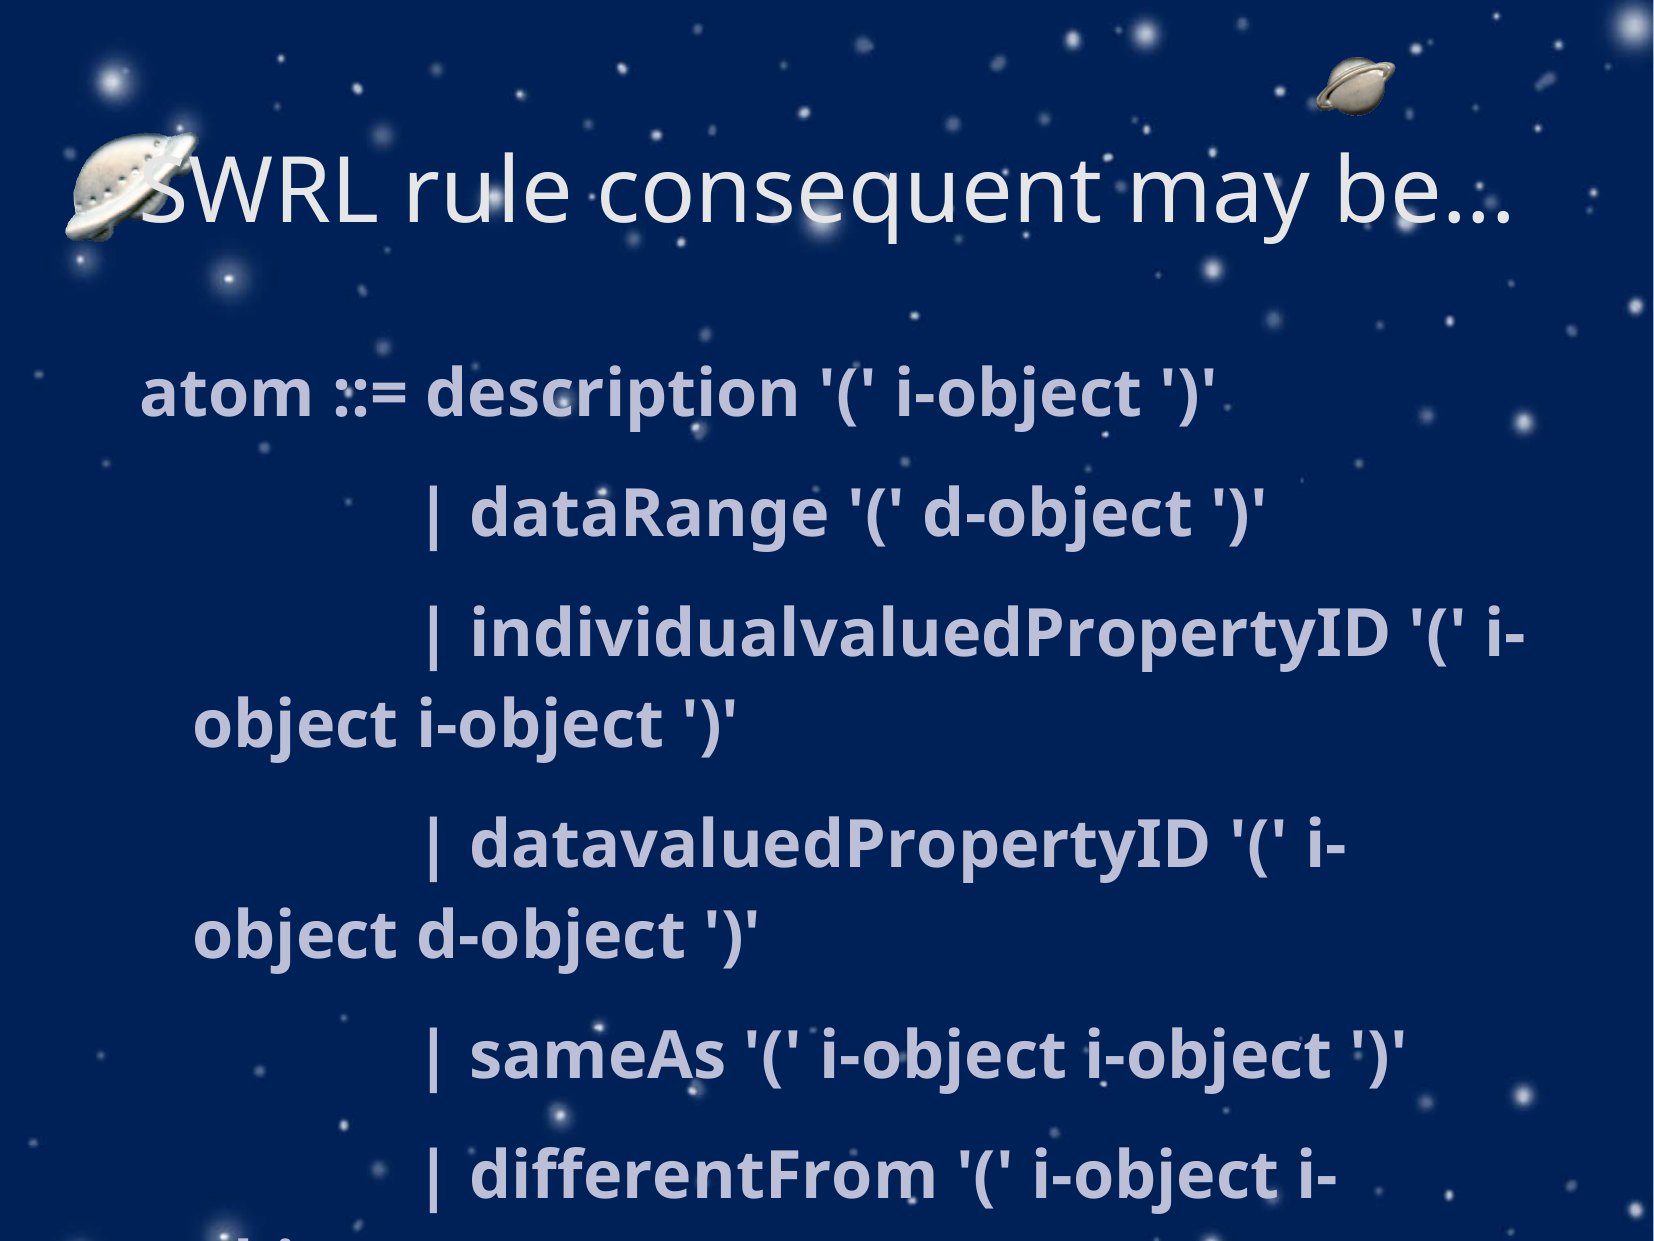

# SWRL rule consequent may be...
atom ::= description '(' i-object ')'
 | dataRange '(' d-object ')'
 | individualvaluedPropertyID '(' i-object i-object ')'
 | datavaluedPropertyID '(' i-object d-object ')'
 | sameAs '(' i-object i-object ')'
 | differentFrom '(' i-object i-object ')'
 | builtIn '(' builtinID { d-object } ')'